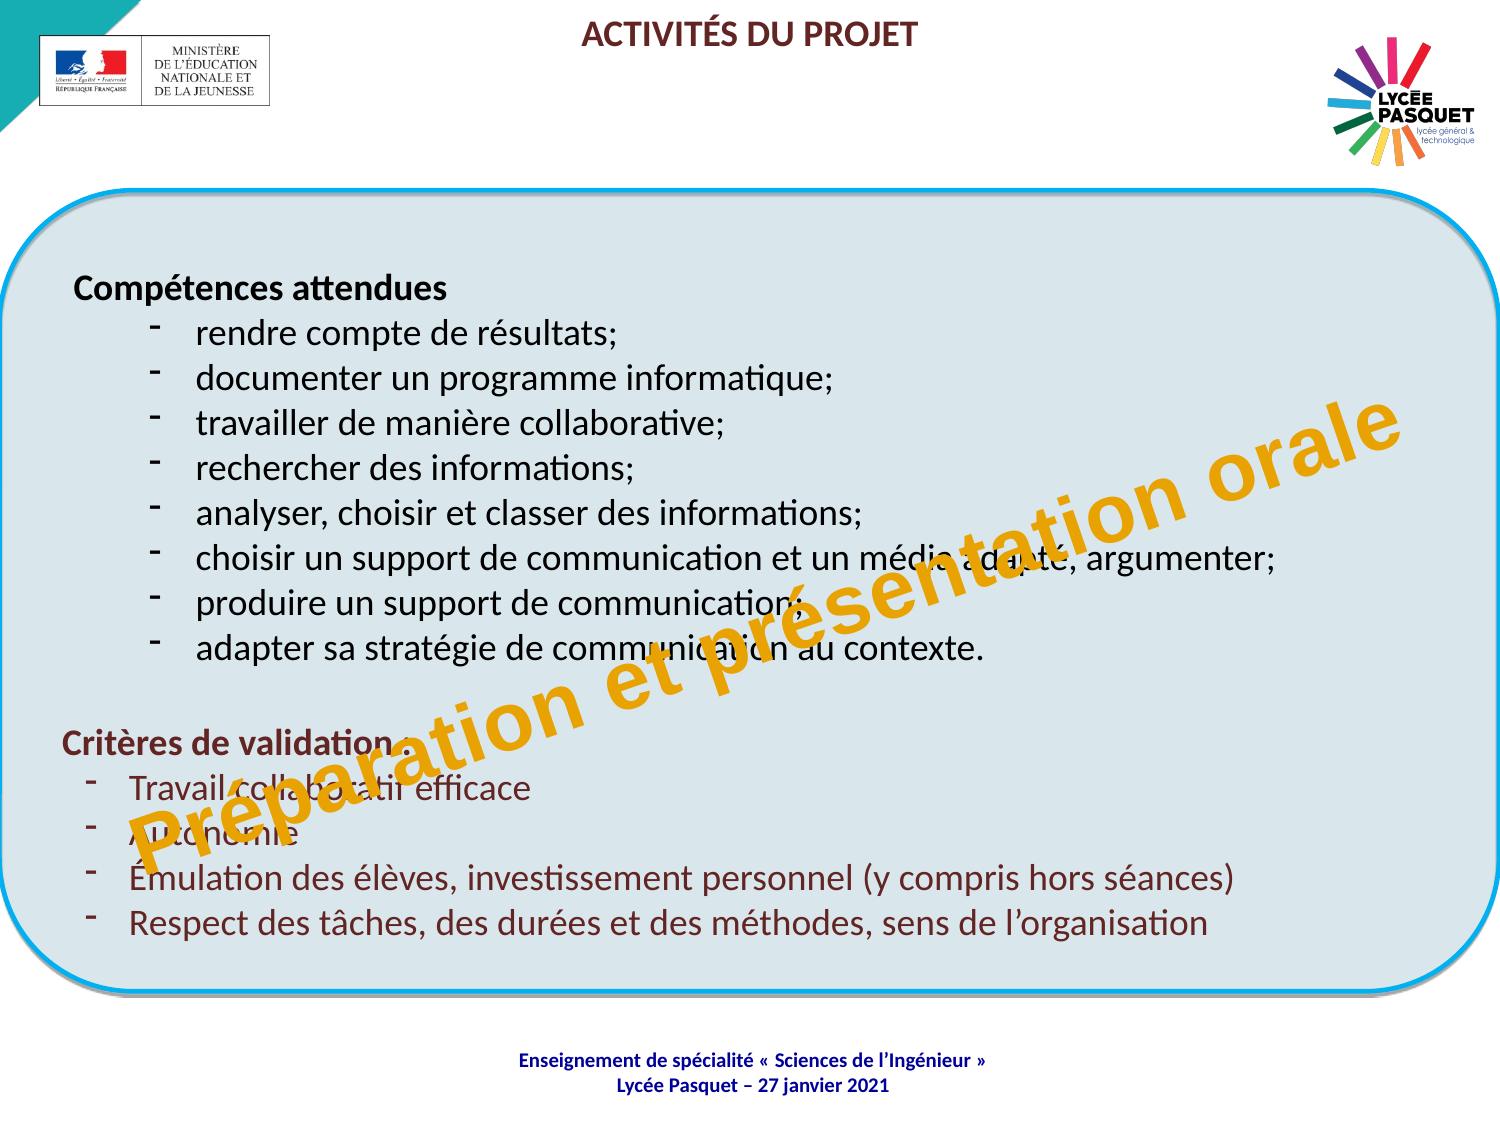

ACTIVITÉS DU PROJET
Compétences attendues
rendre compte de résultats;
documenter un programme informatique;
travailler de manière collaborative;
rechercher des informations;
analyser, choisir et classer des informations;
choisir un support de communication et un média adapté, argumenter;
produire un support de communication;
adapter sa stratégie de communication au contexte.
Préparation et présentation orale
Critères de validation :
 Travail collaboratif efficace
 Autonomie
 Émulation des élèves, investissement personnel (y compris hors séances)
 Respect des tâches, des durées et des méthodes, sens de l’organisation